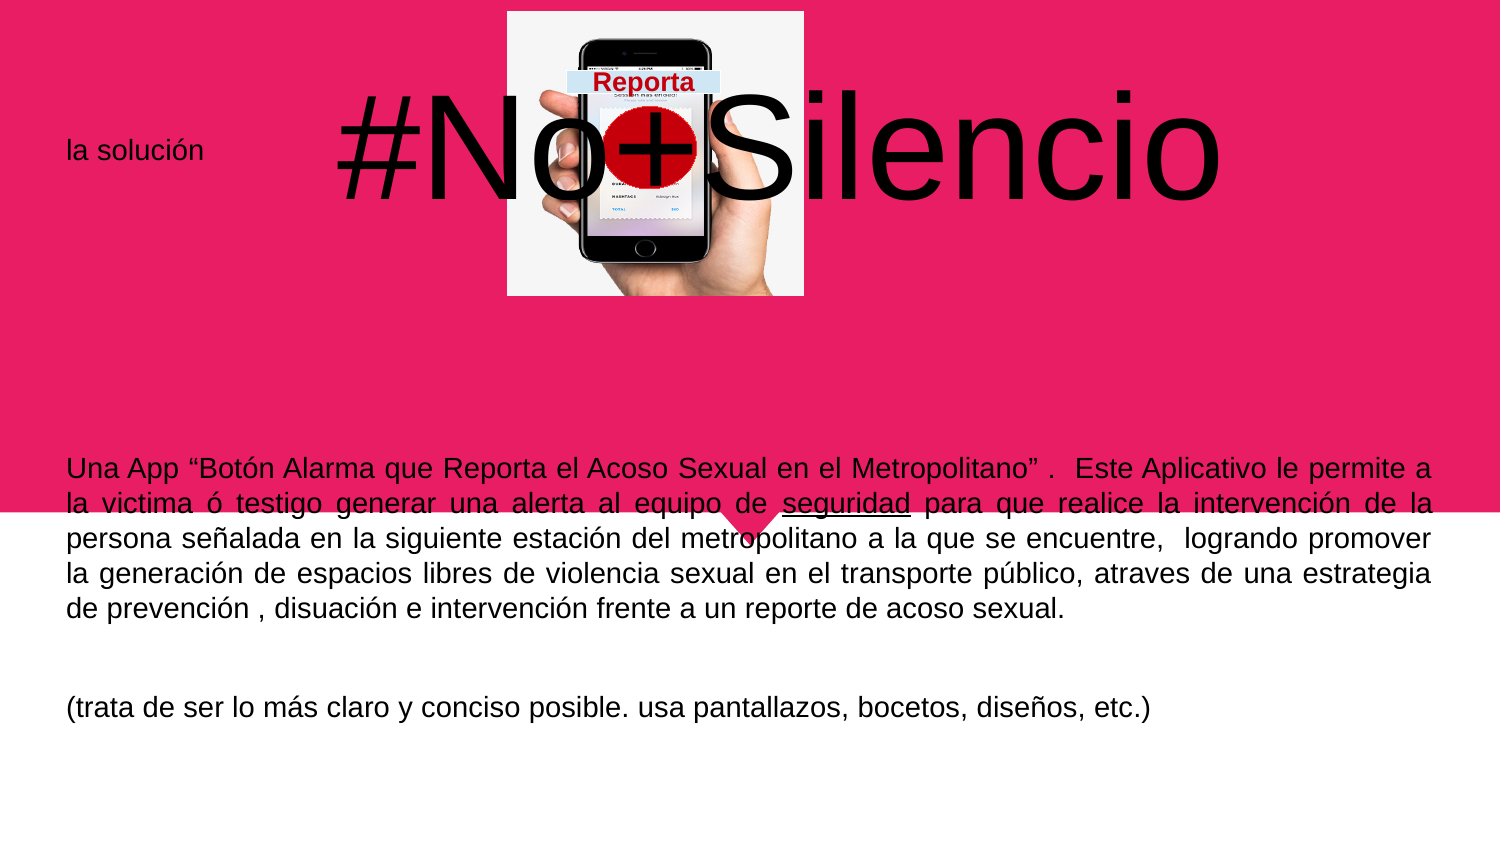

# la solución
#No+Silencio
Reporta
Una App “Botón Alarma que Reporta el Acoso Sexual en el Metropolitano” . Este Aplicativo le permite a la victima ó testigo generar una alerta al equipo de seguridad para que realice la intervención de la persona señalada en la siguiente estación del metropolitano a la que se encuentre, logrando promover la generación de espacios libres de violencia sexual en el transporte público, atraves de una estrategia de prevención , disuación e intervención frente a un reporte de acoso sexual.
(trata de ser lo más claro y conciso posible. usa pantallazos, bocetos, diseños, etc.)